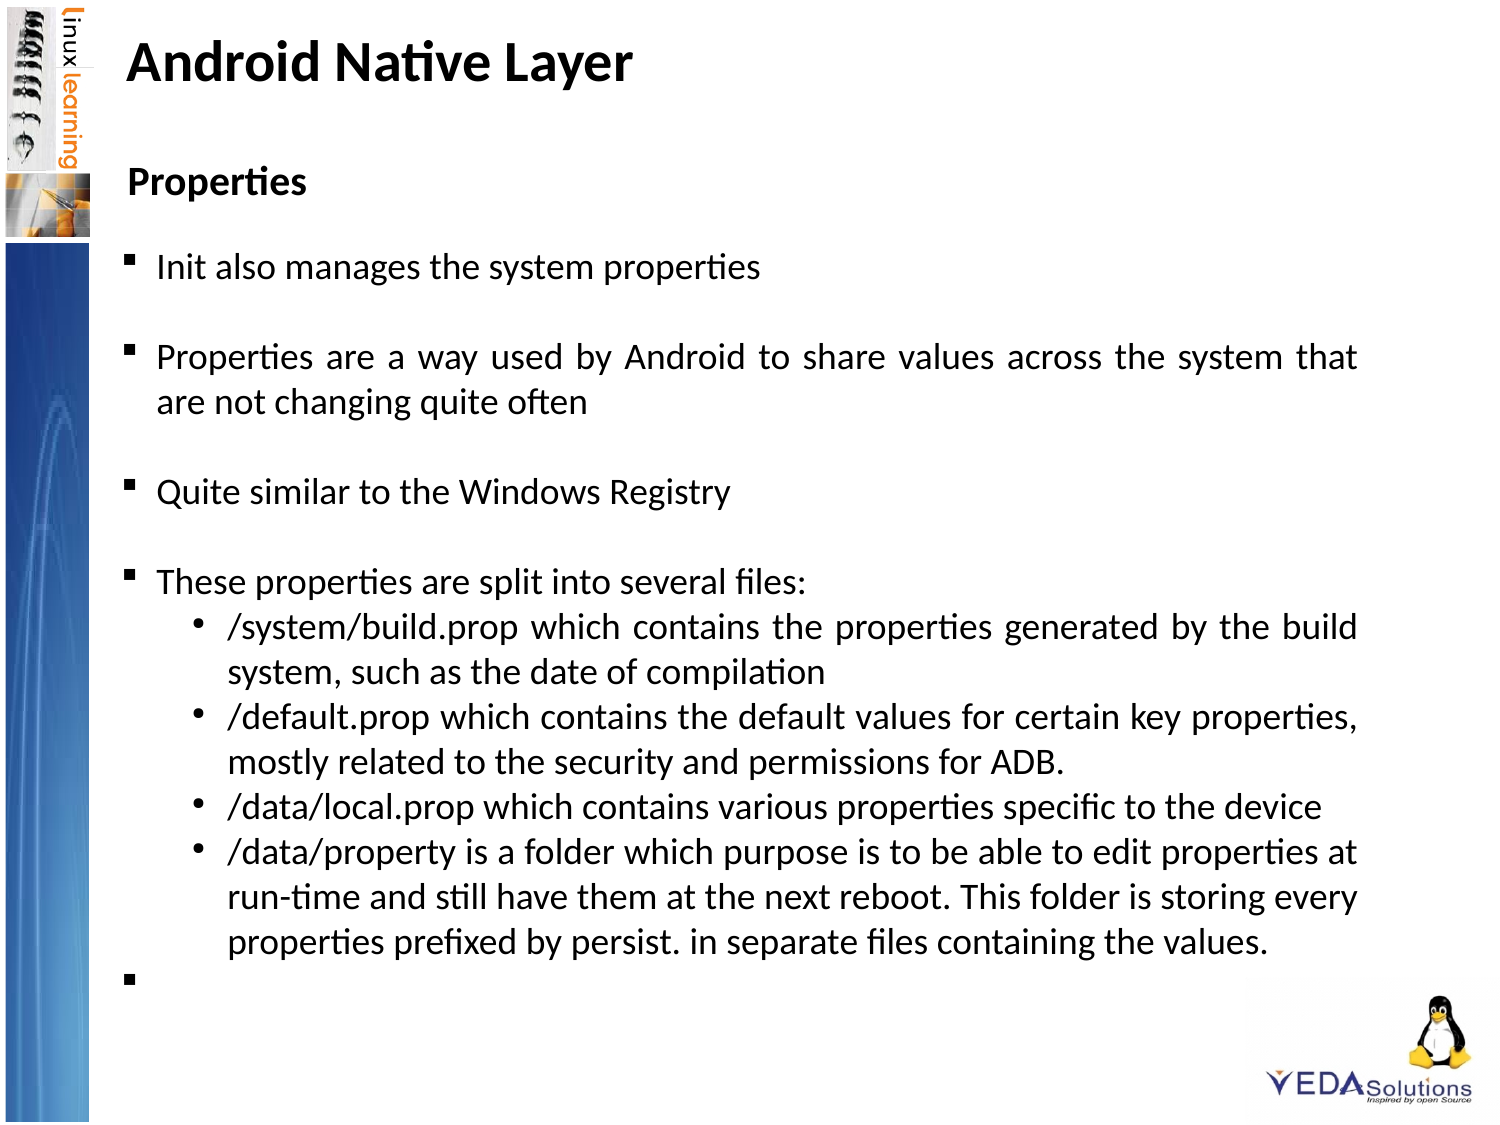

Android Native Layer
Properties
Init also manages the system properties
Properties are a way used by Android to share values across the system that are not changing quite often
Quite similar to the Windows Registry
These properties are split into several files:
/system/build.prop which contains the properties generated by the build system, such as the date of compilation
/default.prop which contains the default values for certain key properties, mostly related to the security and permissions for ADB.
/data/local.prop which contains various properties specific to the device
/data/property is a folder which purpose is to be able to edit properties at run-time and still have them at the next reboot. This folder is storing every properties prefixed by persist. in separate files containing the values.